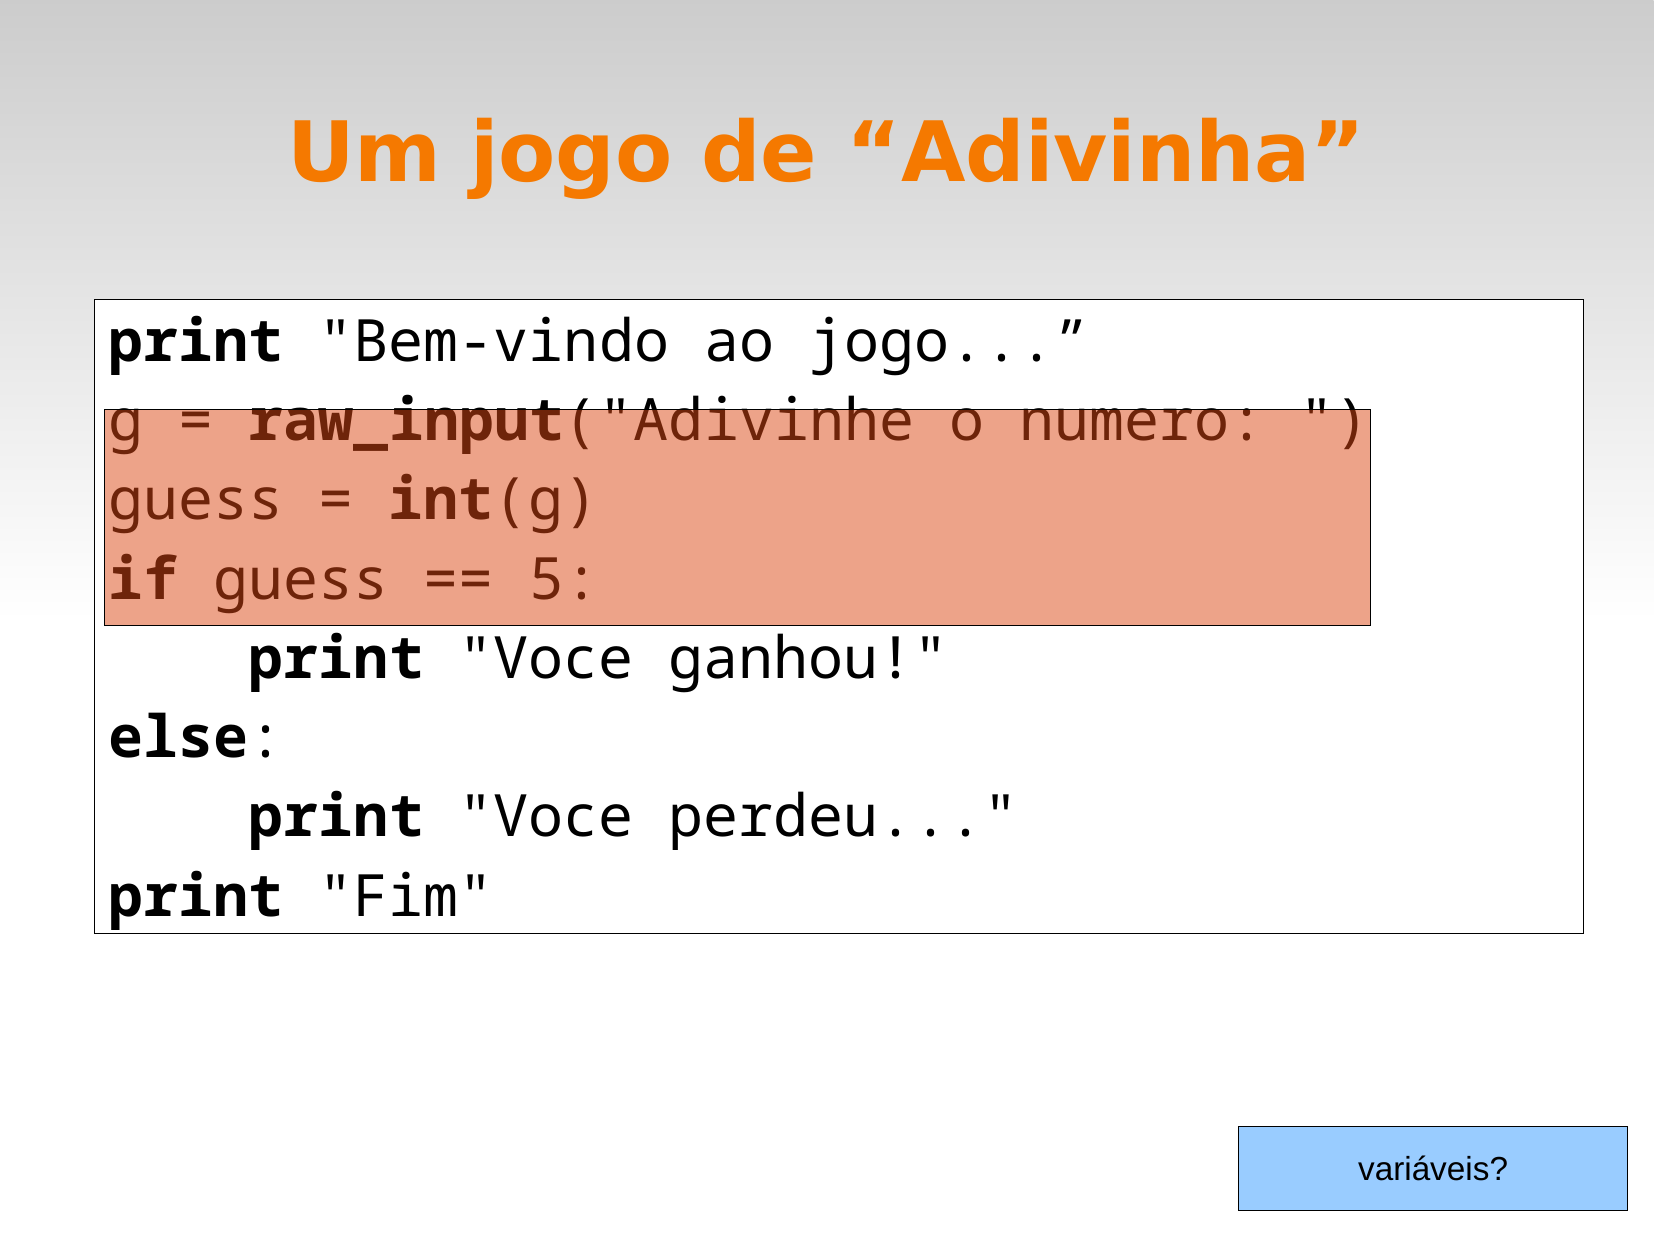

# Um jogo de “Adivinha”
print "Bem-vindo ao jogo...”
g = raw_input("Adivinhe o numero: ")
guess = int(g)
if guess == 5:
 print "Voce ganhou!"
else:
 print "Voce perdeu..."
print "Fim"
variáveis?